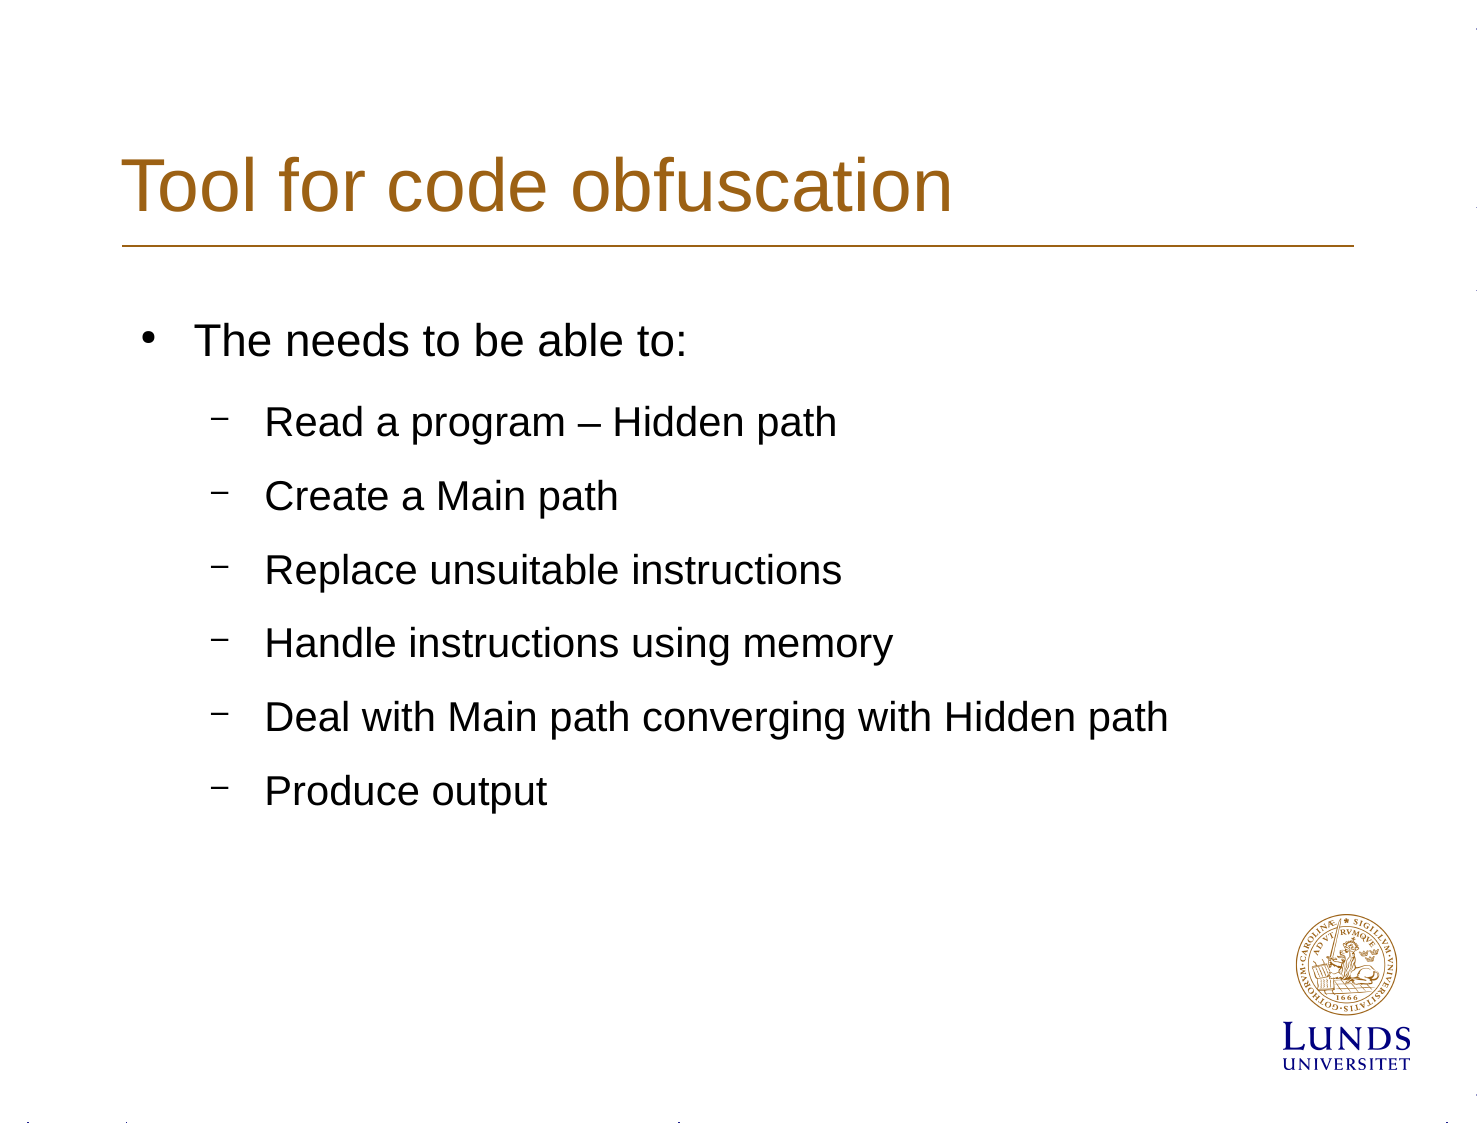

# Tool for code obfuscation
The needs to be able to:
Read a program – Hidden path
Create a Main path
Replace unsuitable instructions
Handle instructions using memory
Deal with Main path converging with Hidden path
Produce output